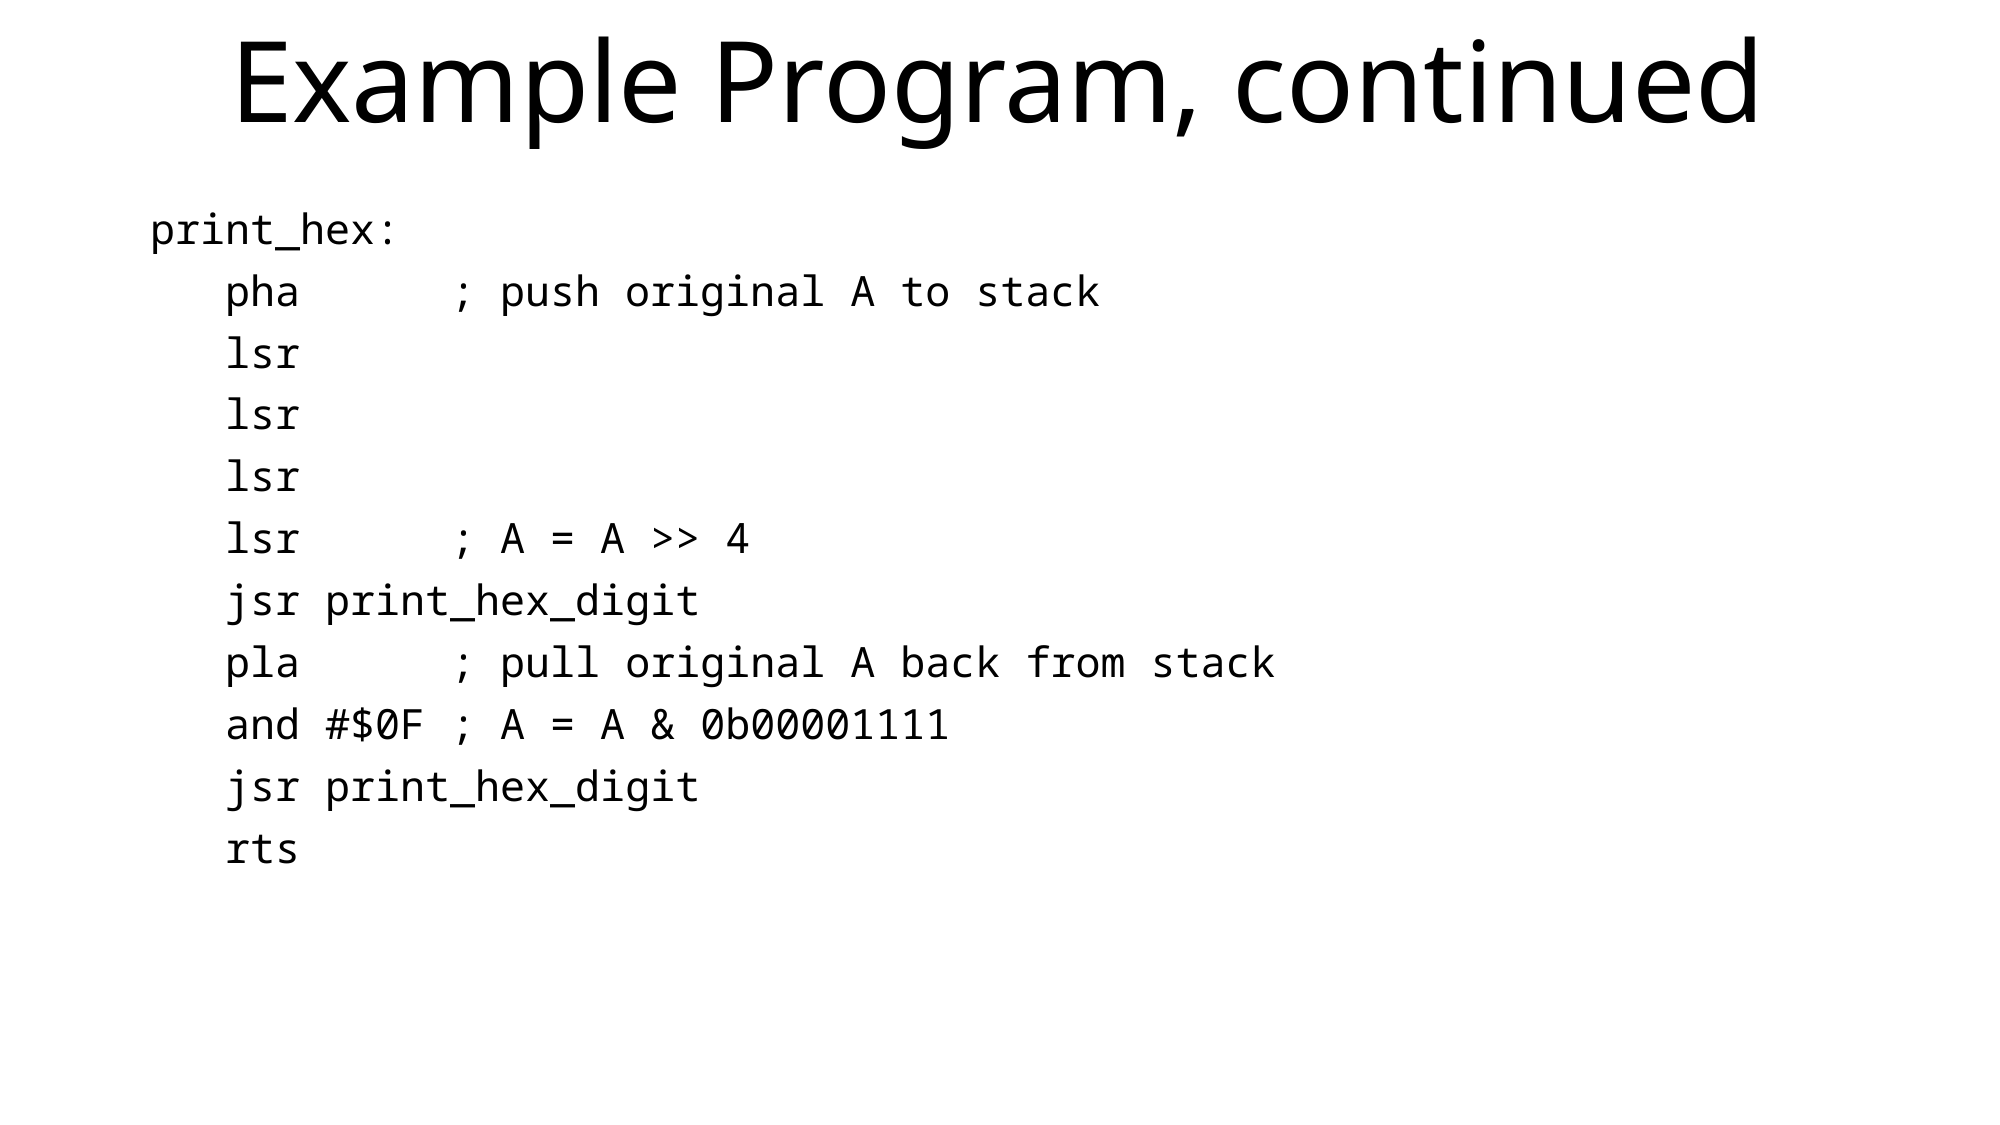

Example Program, continued
# print_hex:
 pha	 ; push original A to stack
 lsr
 lsr
 lsr
 lsr ; A = A >> 4
 jsr print_hex_digit
 pla ; pull original A back from stack
 and #$0F ; A = A & 0b00001111
 jsr print_hex_digit
 rts
print_hex:
 pha	 ; push original A to stack
 lsr
 lsr
 lsr
 lsr ; A = A >> 4
 jsr print_hex_digit
 pla ; pull original A back from stack
 and #$0F ; A = A & 0b00001111
 jsr print_hex_digit